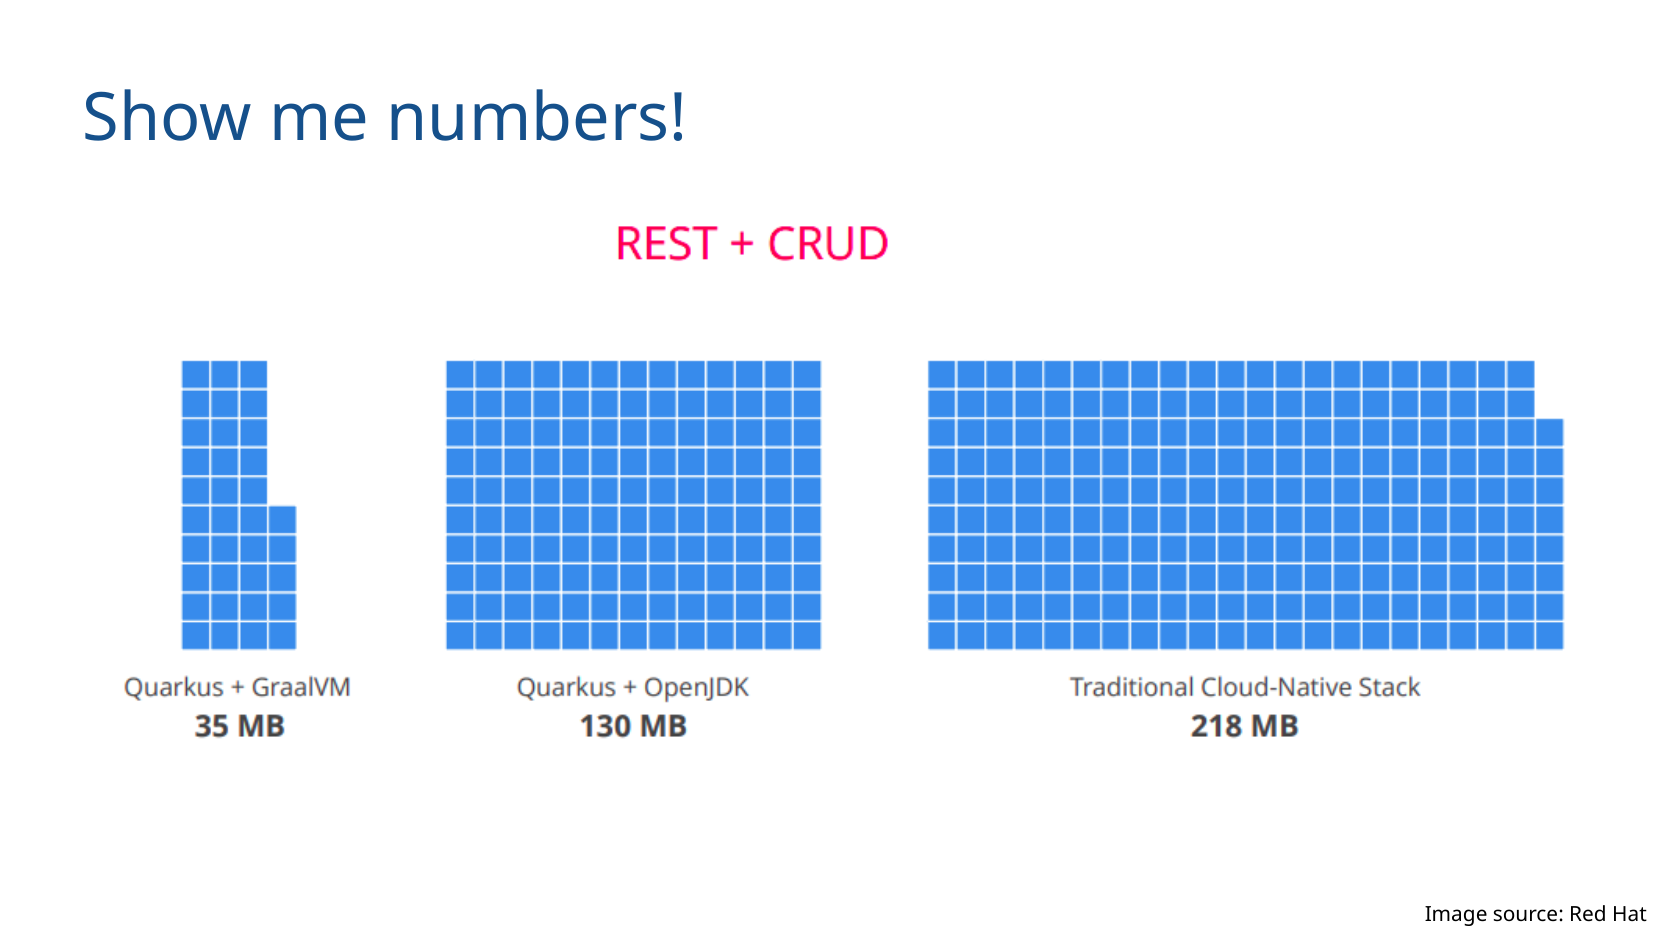

# Show me numbers!
Image source: Red Hat